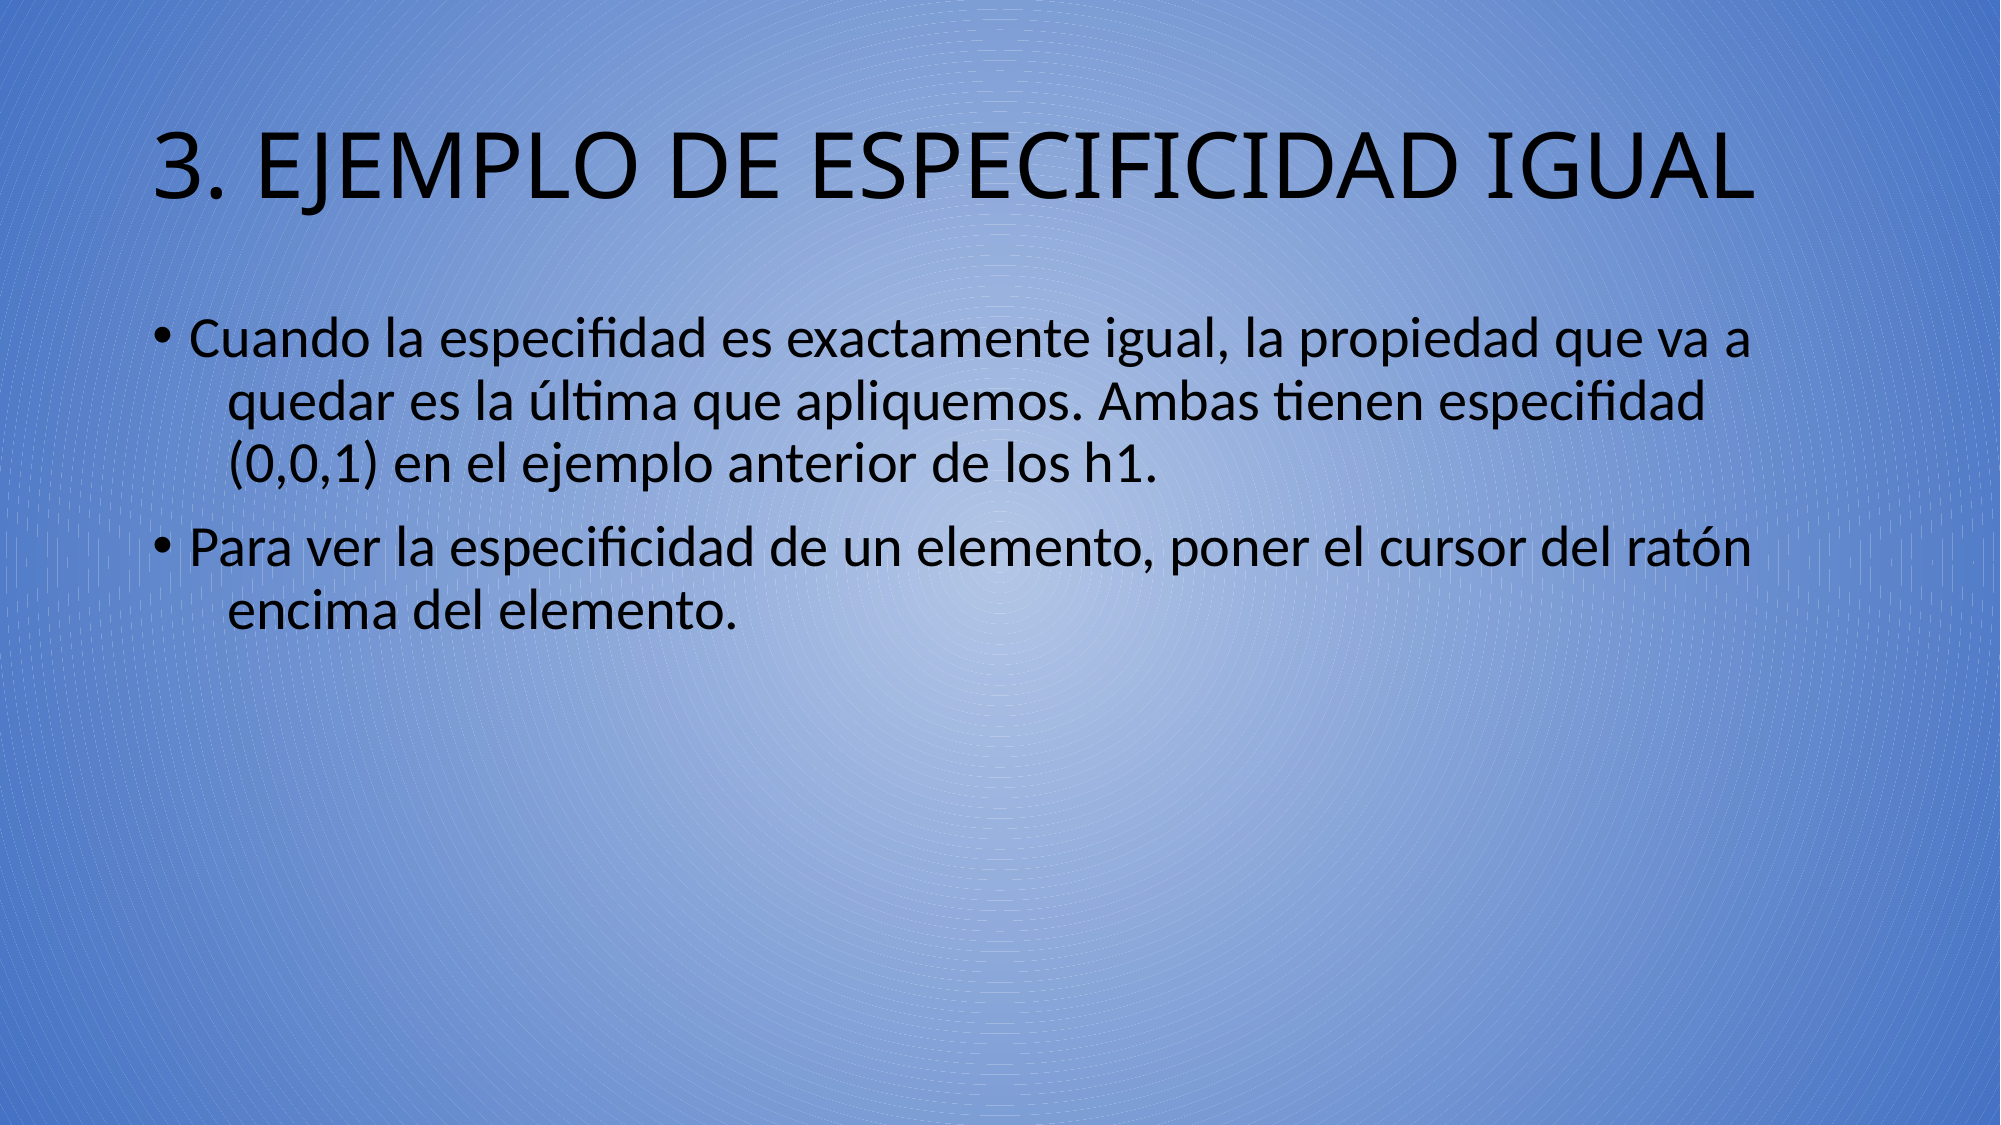

# 3. EJEMPLO DE ESPECIFICIDAD IGUAL
Cuando la especifidad es exactamente igual, la propiedad que va a quedar es la última que apliquemos. Ambas tienen especifidad (0,0,1) en el ejemplo anterior de los h1.
Para ver la especificidad de un elemento, poner el cursor del ratón encima del elemento.